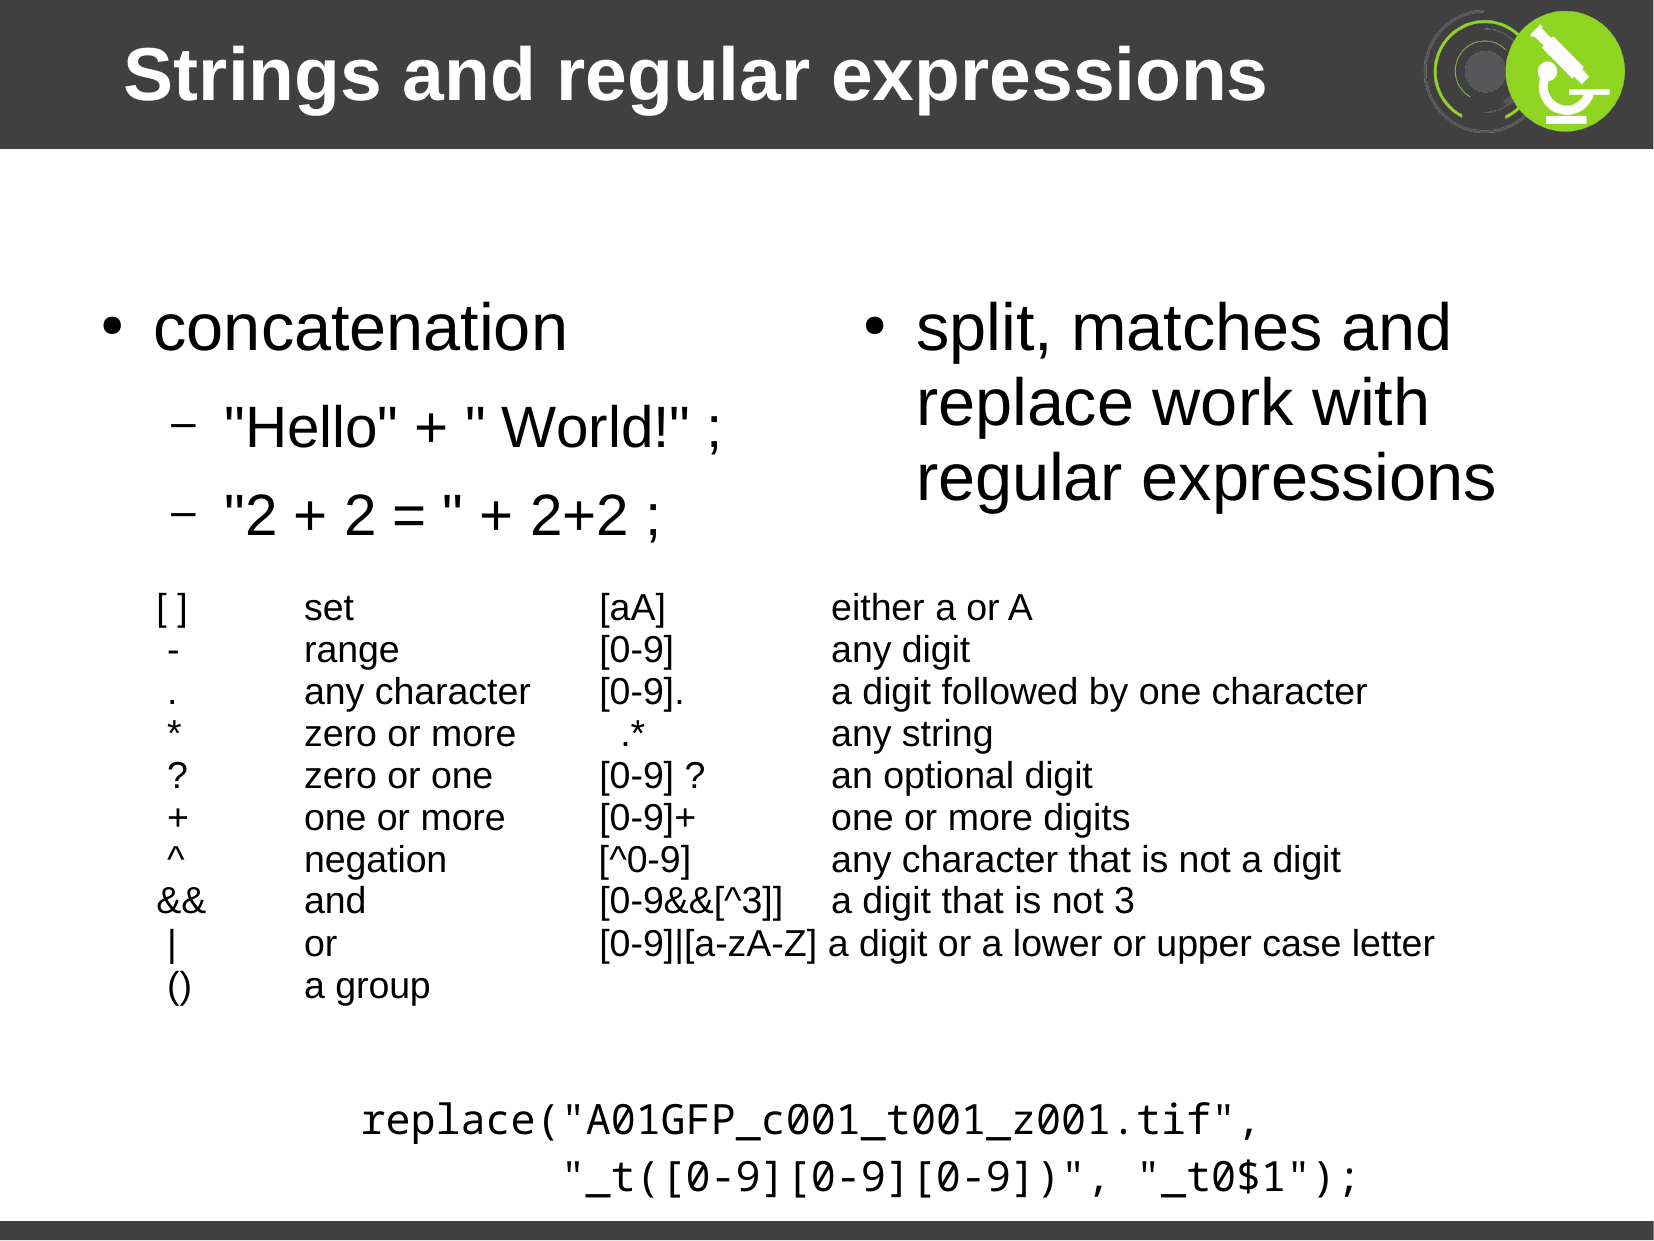

# Strings and regular expressions
concatenation
"Hello" + " World!" ;
"2 + 2 = " + 2+2 ;
split, matches and replace work with regular expressions
[ ]		set				[aA] 		 either a or A
 -		range			[0-9]		 any digit
 .		any character	[0-9].		 a digit followed by one character
 *		zero or more		 .*			 any string
 ?		zero or one		[0-9] ?		 an optional digit
 +		one or more		[0-9]+		 one or more digits
 ^ 		negation		 [^0-9]		 any character that is not a digit
&& 		and				[0-9&&[^3]]	 a digit that is not 3
 |		or				[0-9]|[a-zA-Z] a digit or a lower or upper case letter
 ()		a group
replace("A01GFP_c001_t001_z001.tif",
 "_t([0-9][0-9][0-9])", "_t0$1");